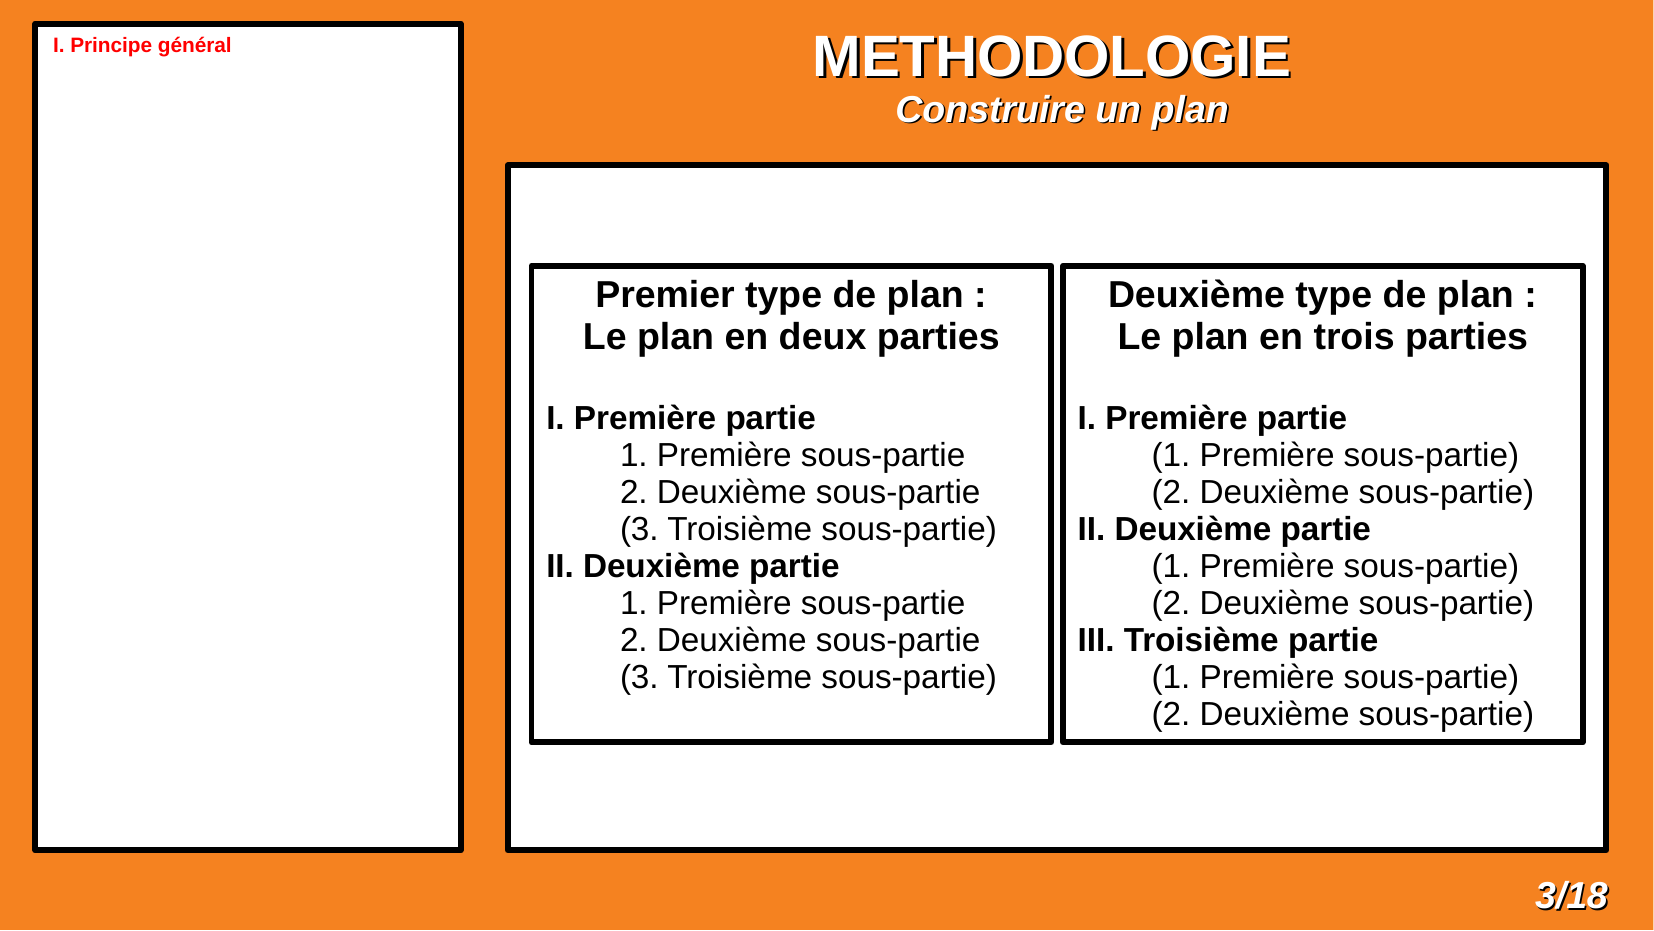

METHODOLOGIE
 Construire un plan
I. Principe général
Premier type de plan :
Le plan en deux parties
I. Première partie
	1. Première sous-partie
	2. Deuxième sous-partie
	(3. Troisième sous-partie)
II. Deuxième partie
	1. Première sous-partie
	2. Deuxième sous-partie
	(3. Troisième sous-partie)
Deuxième type de plan :
Le plan en trois parties
I. Première partie
	(1. Première sous-partie)
	(2. Deuxième sous-partie)
II. Deuxième partie
	(1. Première sous-partie)
	(2. Deuxième sous-partie)
III. Troisième partie
	(1. Première sous-partie)
	(2. Deuxième sous-partie)